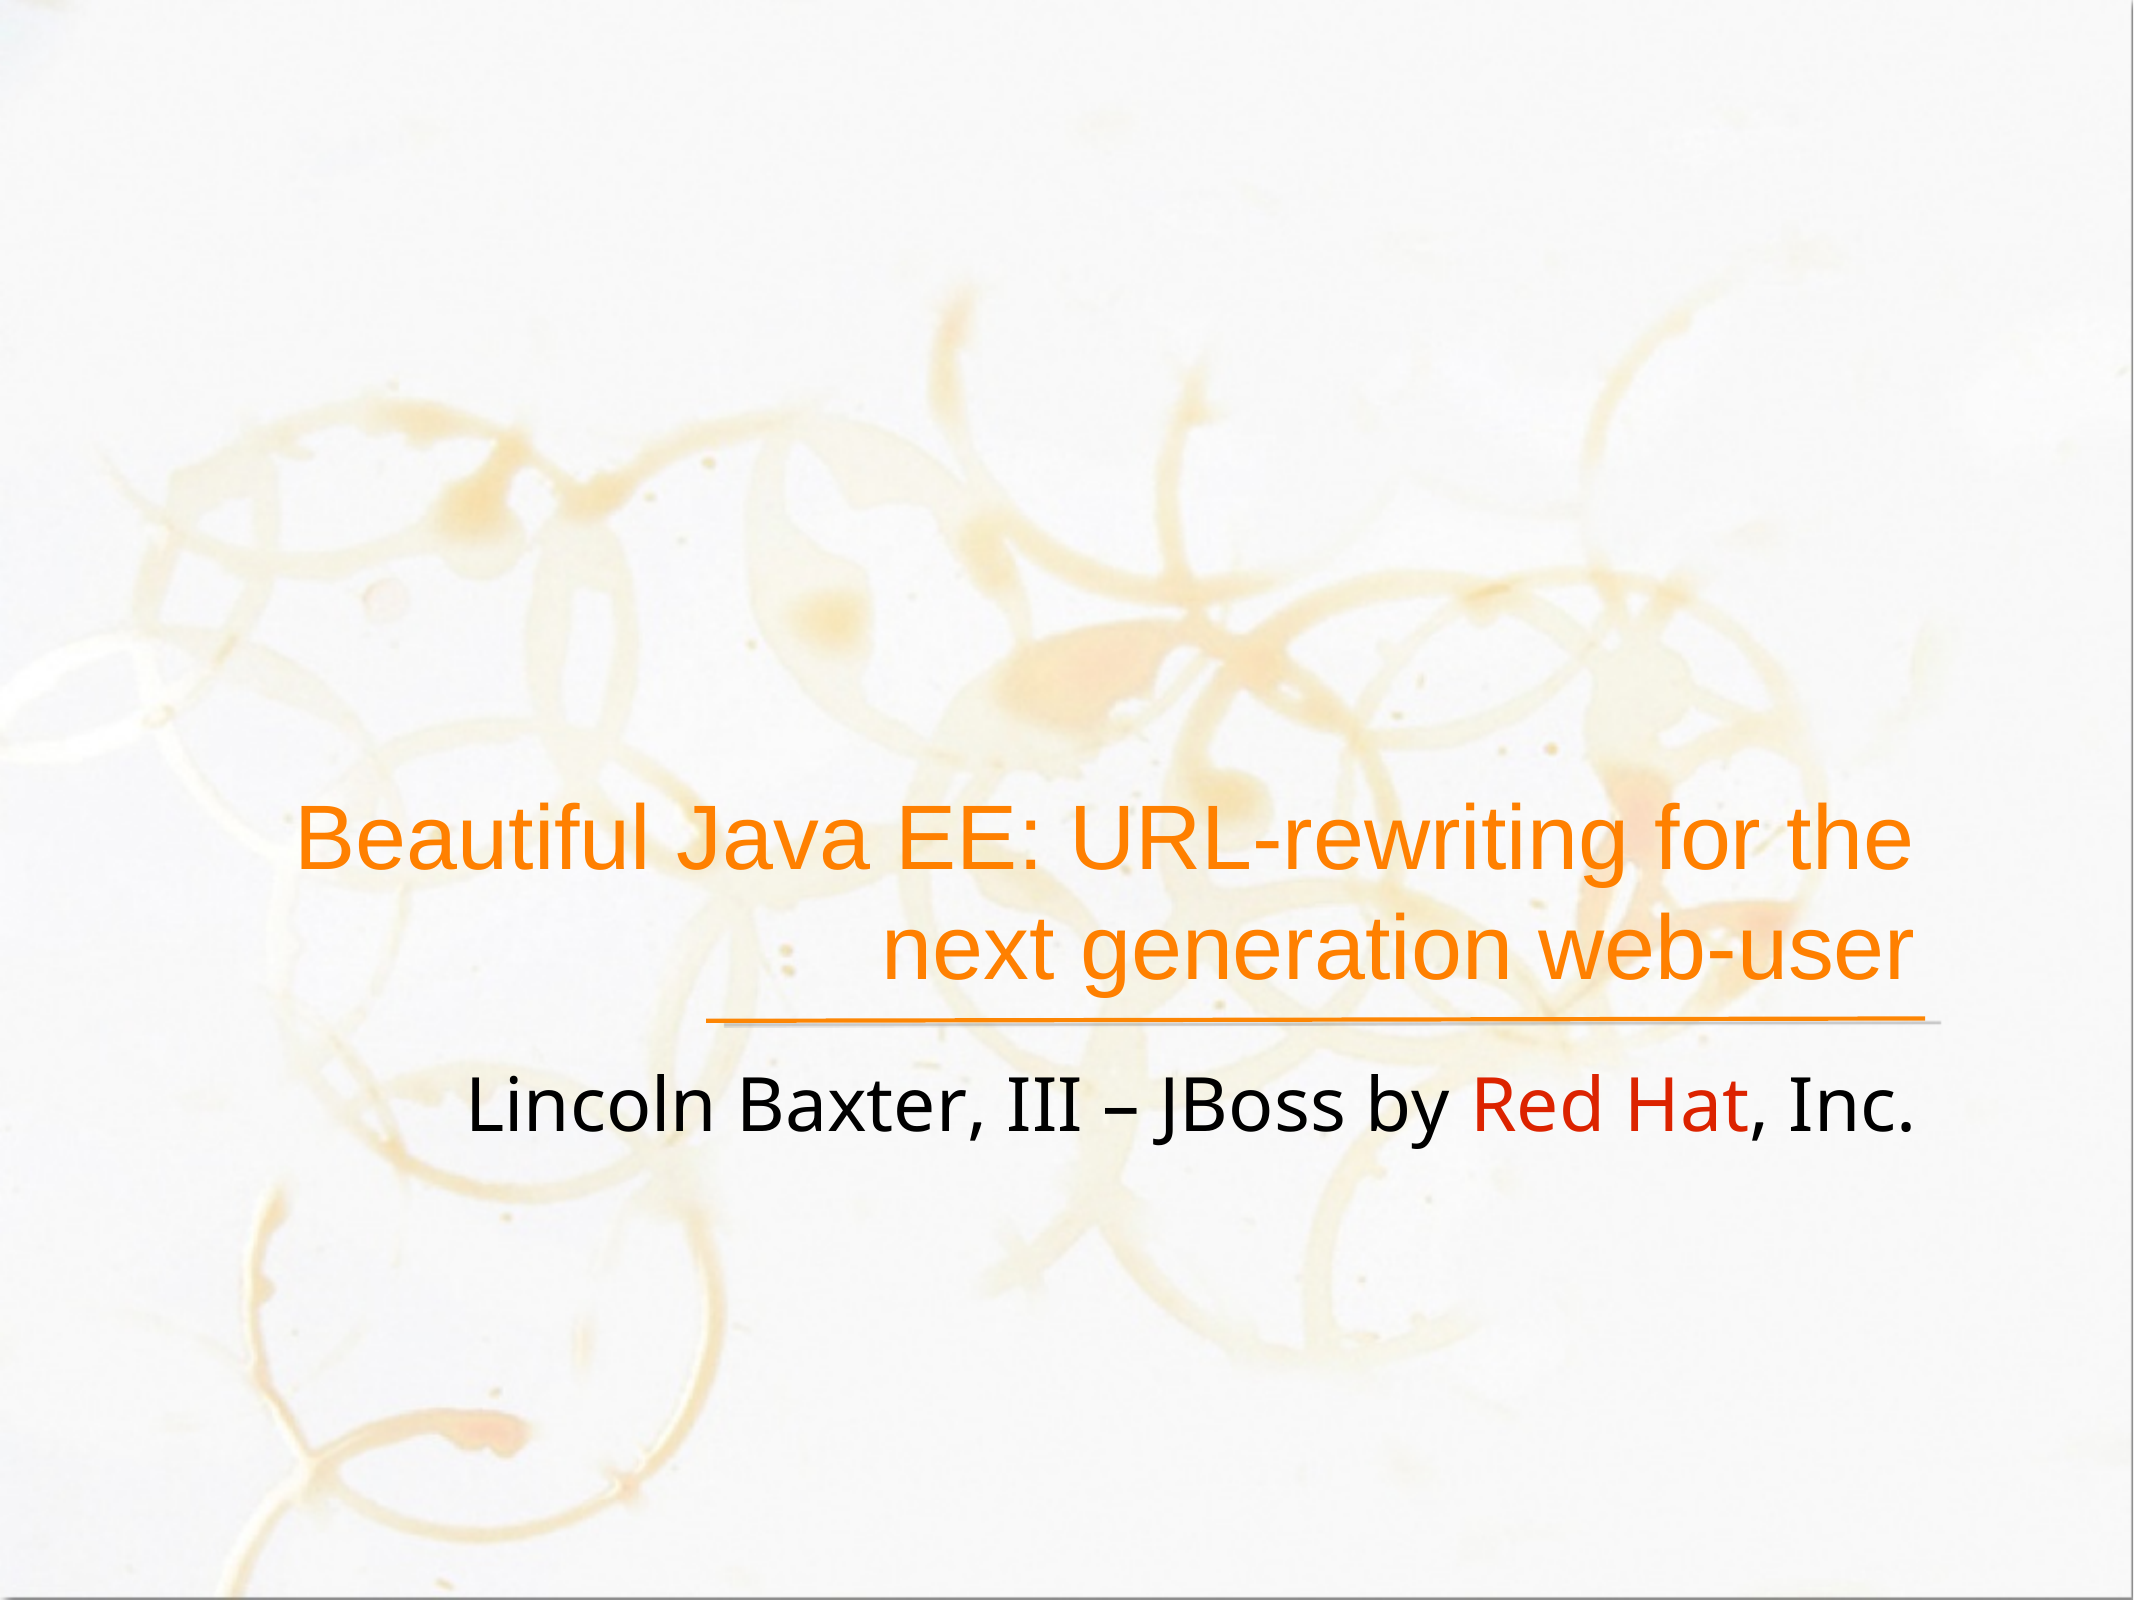

# Beautiful Java EE: URL-rewriting for the next generation web-user
Lincoln Baxter, III – JBoss by Red Hat, Inc.